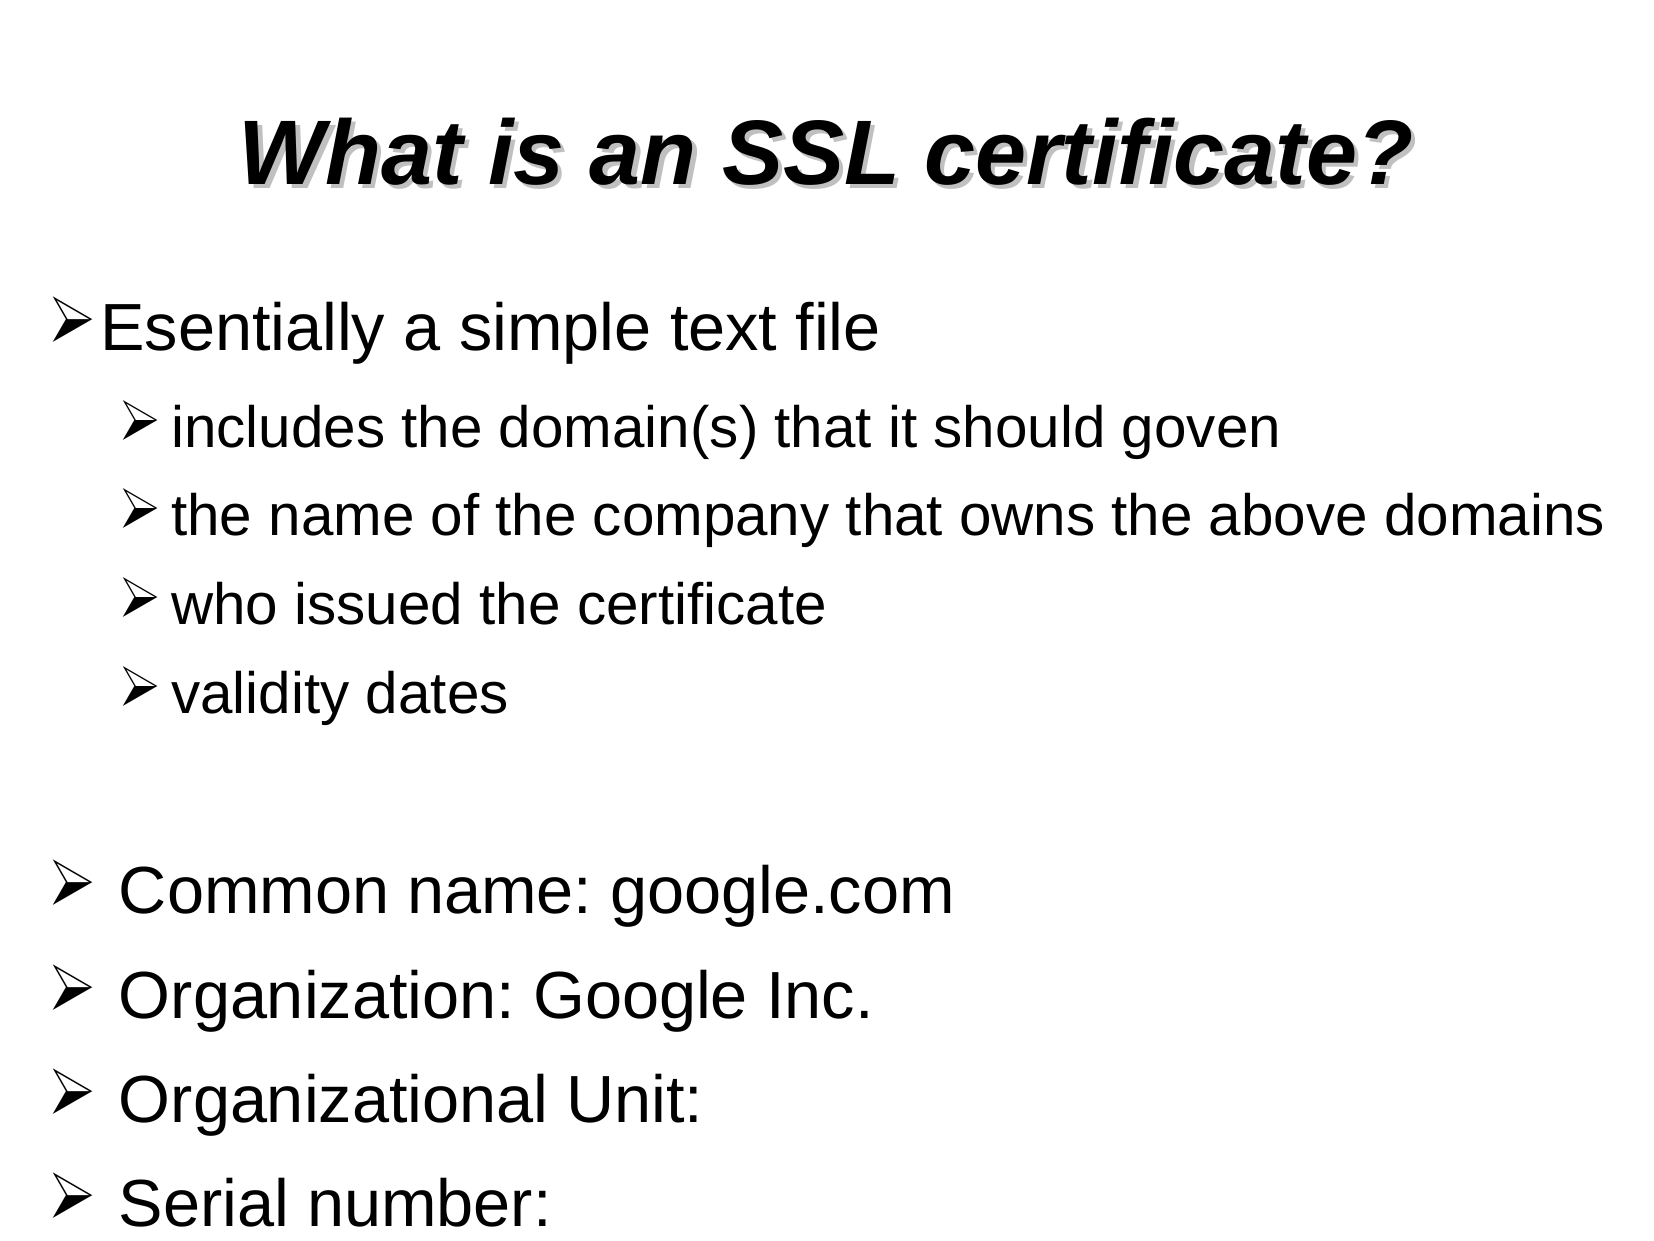

# What is an SSL certificate?
Esentially a simple text file
includes the domain(s) that it should goven
the name of the company that owns the above domains
who issued the certificate
validity dates
 Common name: google.com
 Organization: Google Inc.
 Organizational Unit:
 Serial number:
Issued by: